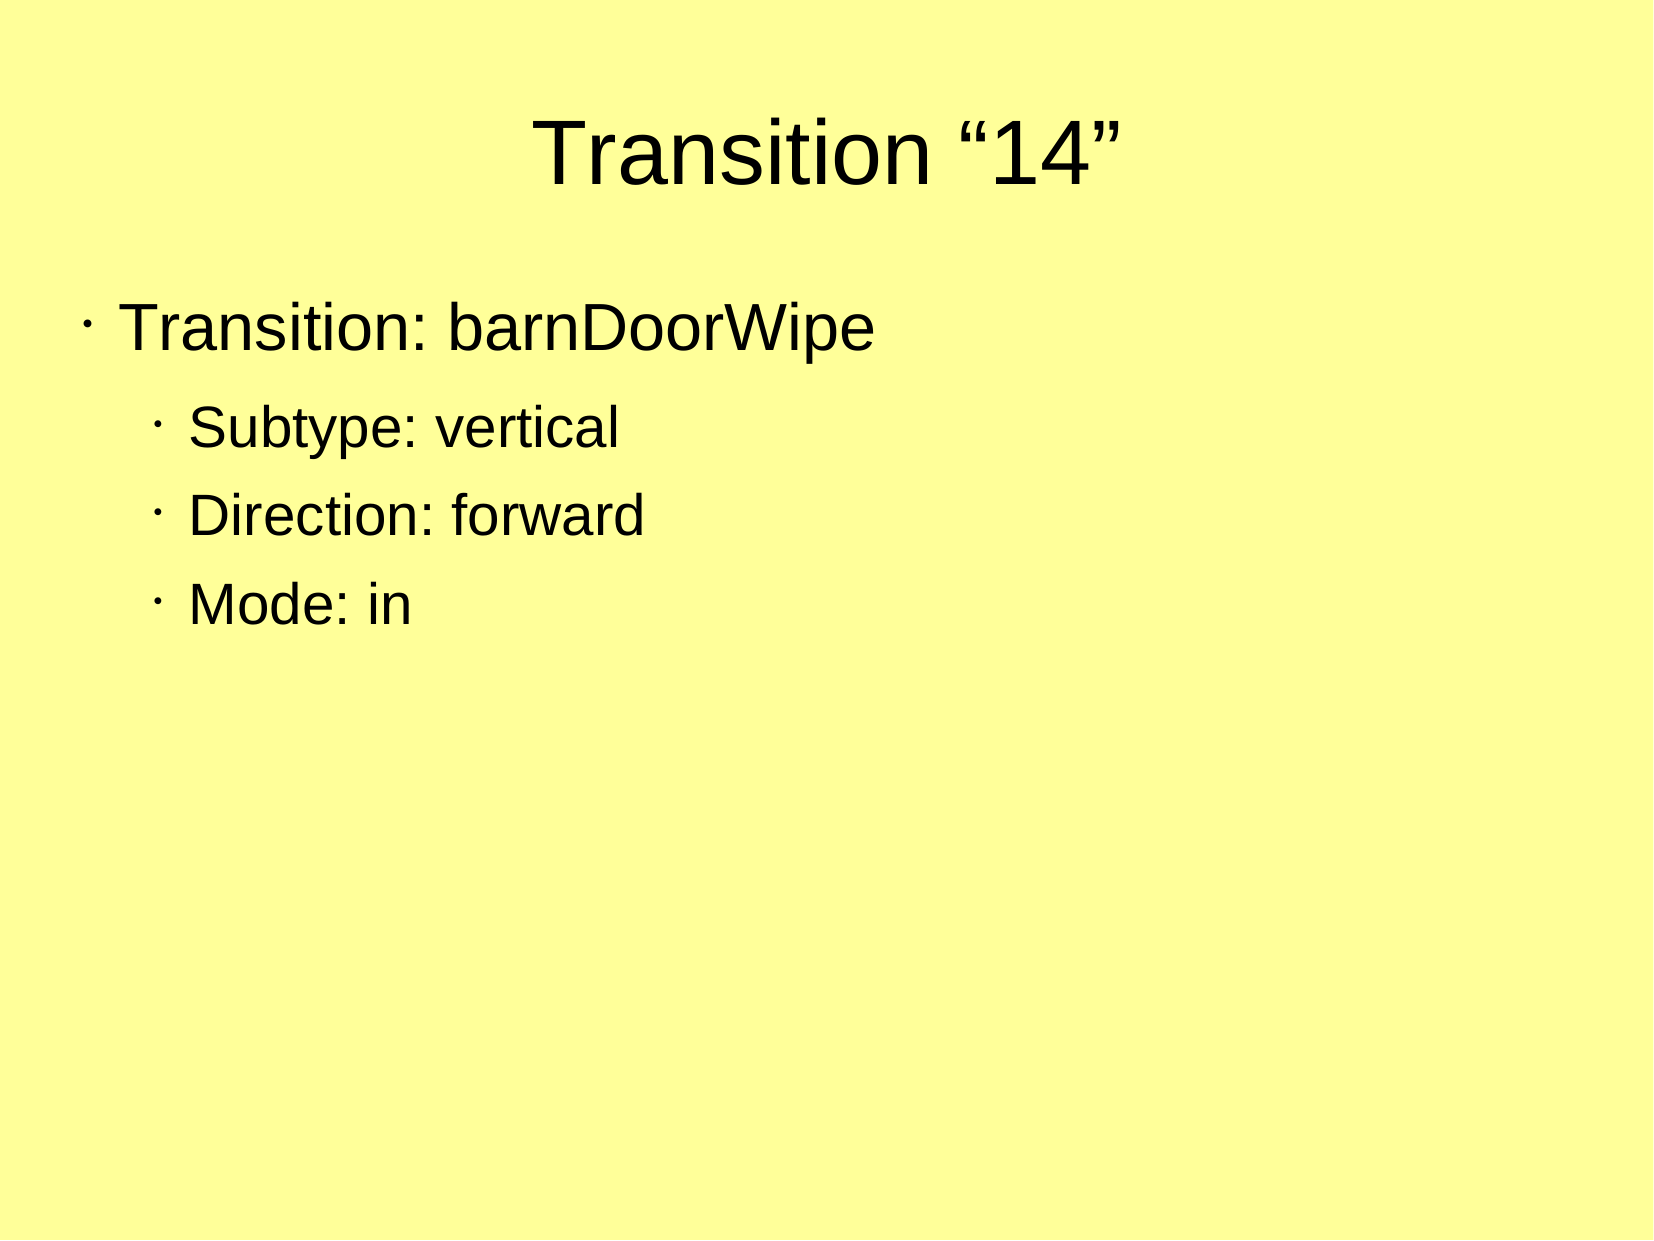

# Transition “14”
Transition: barnDoorWipe
Subtype: vertical
Direction: forward
Mode: in